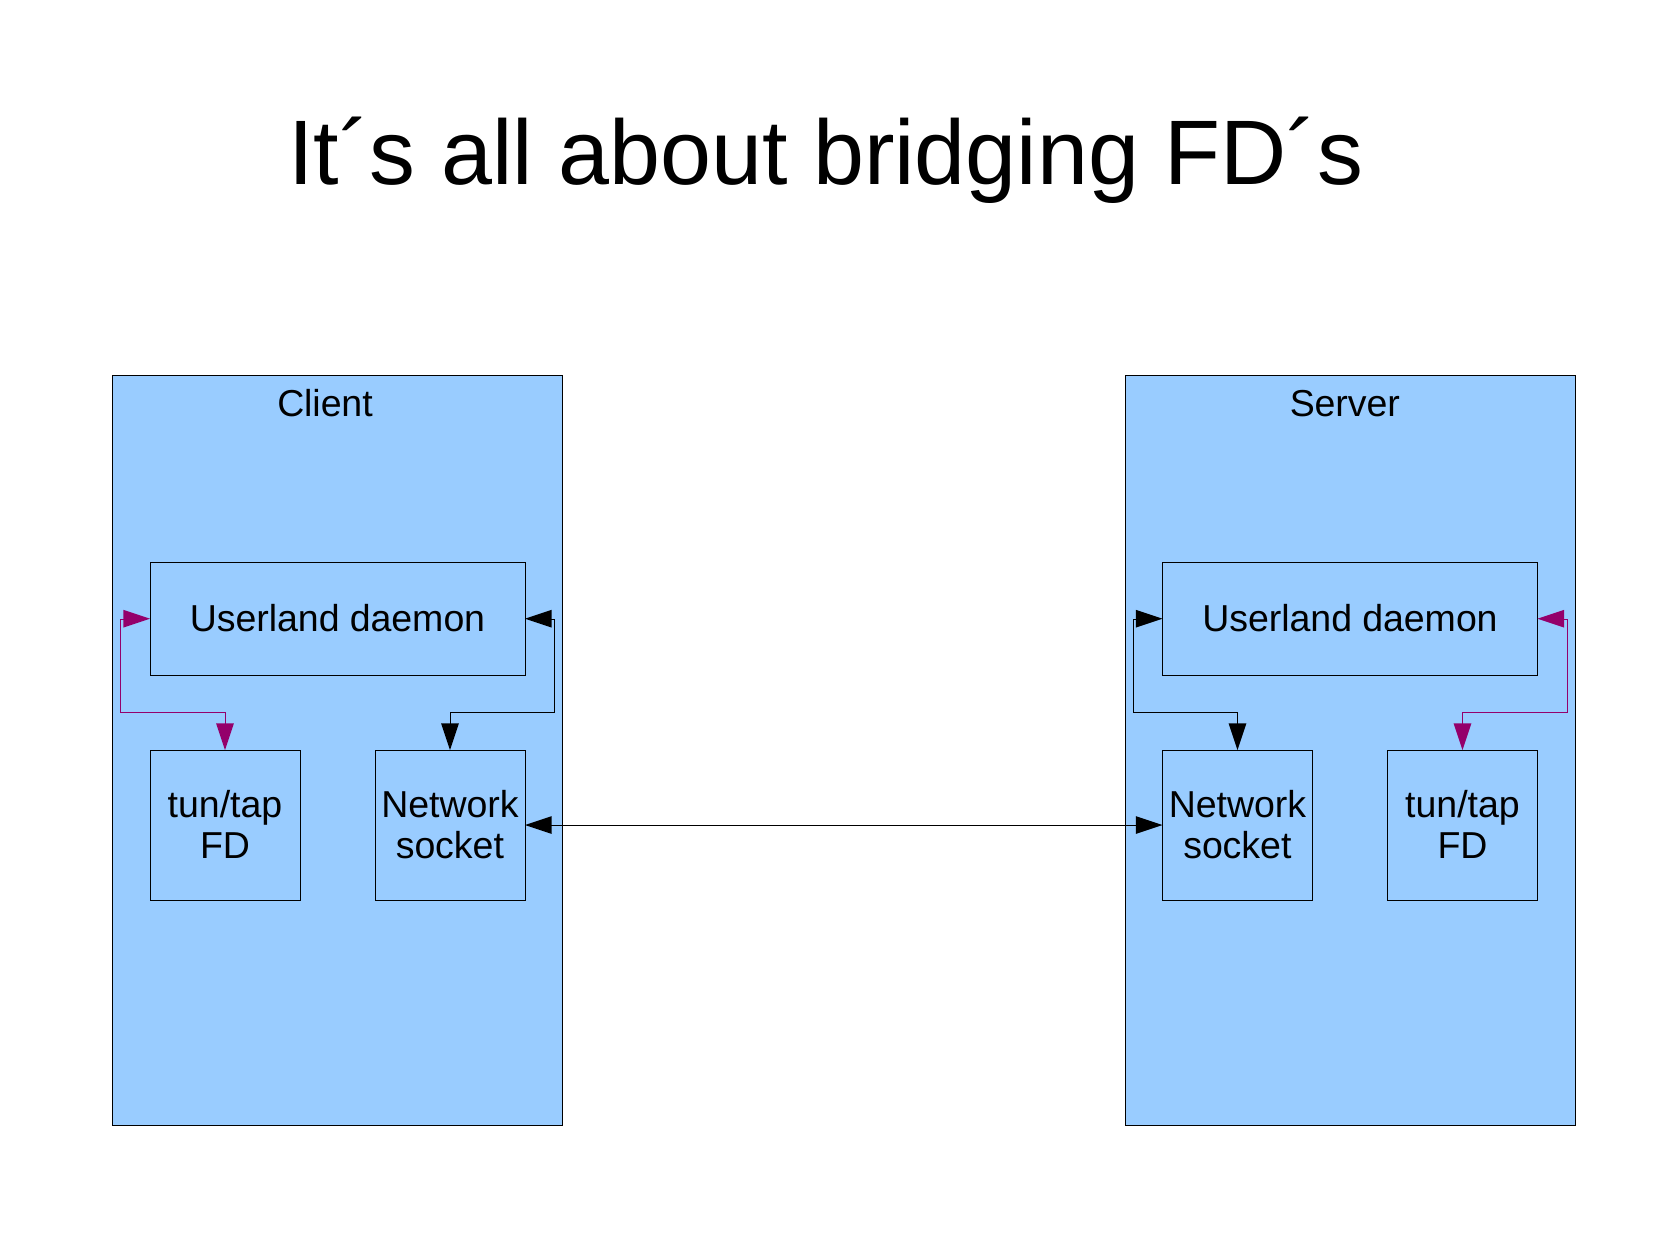

# It´s all about bridging FD´s
Client
Server
Userland daemon
Userland daemon
tun/tap
FD
Network
socket
Network
socket
tun/tap
FD